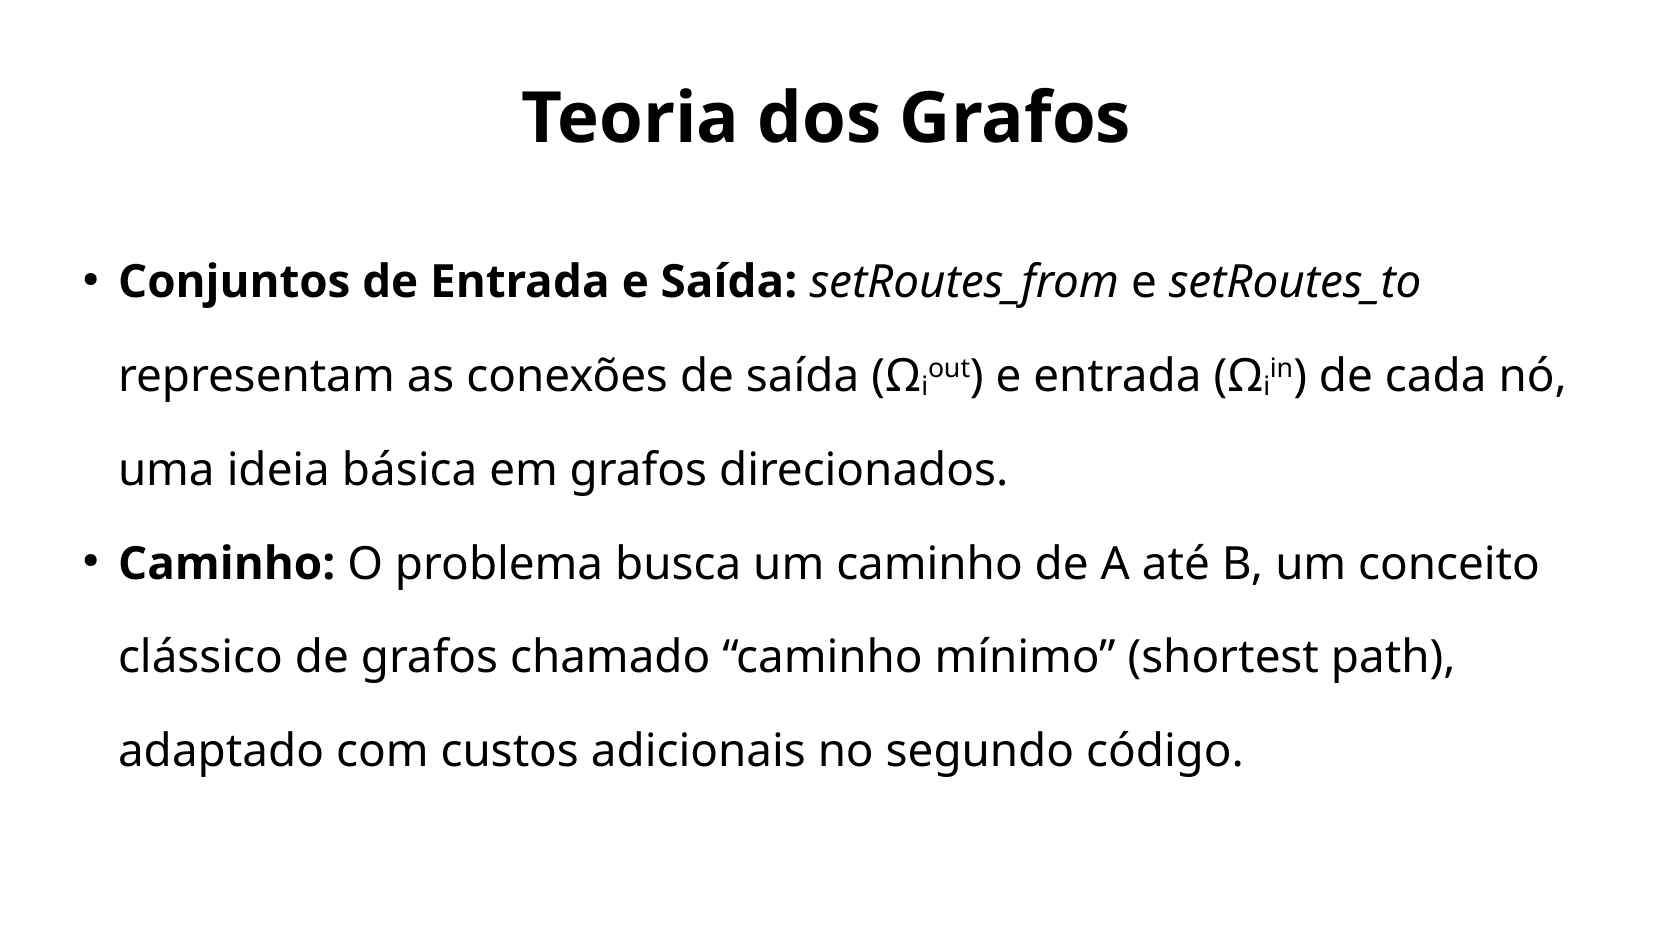

# Teoria dos Grafos
Conjuntos de Entrada e Saída: setRoutes_from e setRoutes_to representam as conexões de saída (Ωiout) e entrada (Ωiin) de cada nó, uma ideia básica em grafos direcionados.
Caminho: O problema busca um caminho de A até B, um conceito clássico de grafos chamado “caminho mínimo” (shortest path), adaptado com custos adicionais no segundo código.